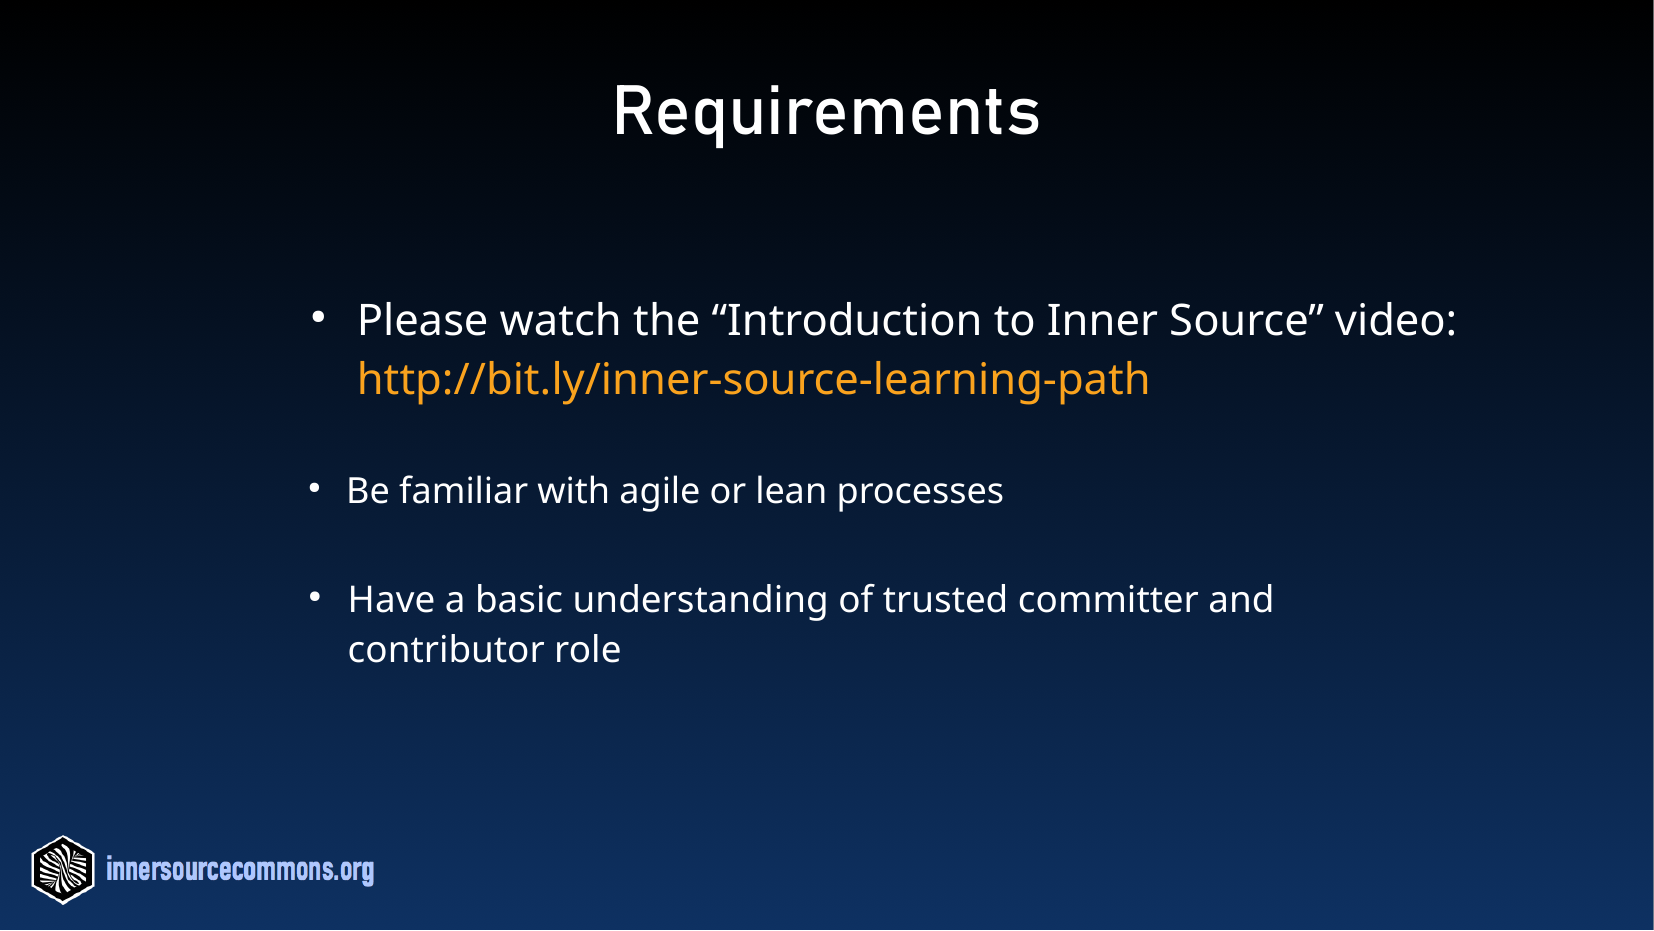

# Requirements
Please watch the “Introduction to Inner Source” video:
http://bit.ly/inner-source-learning-path
Be familiar with agile or lean processes
Have a basic understanding of trusted committer and
contributor role